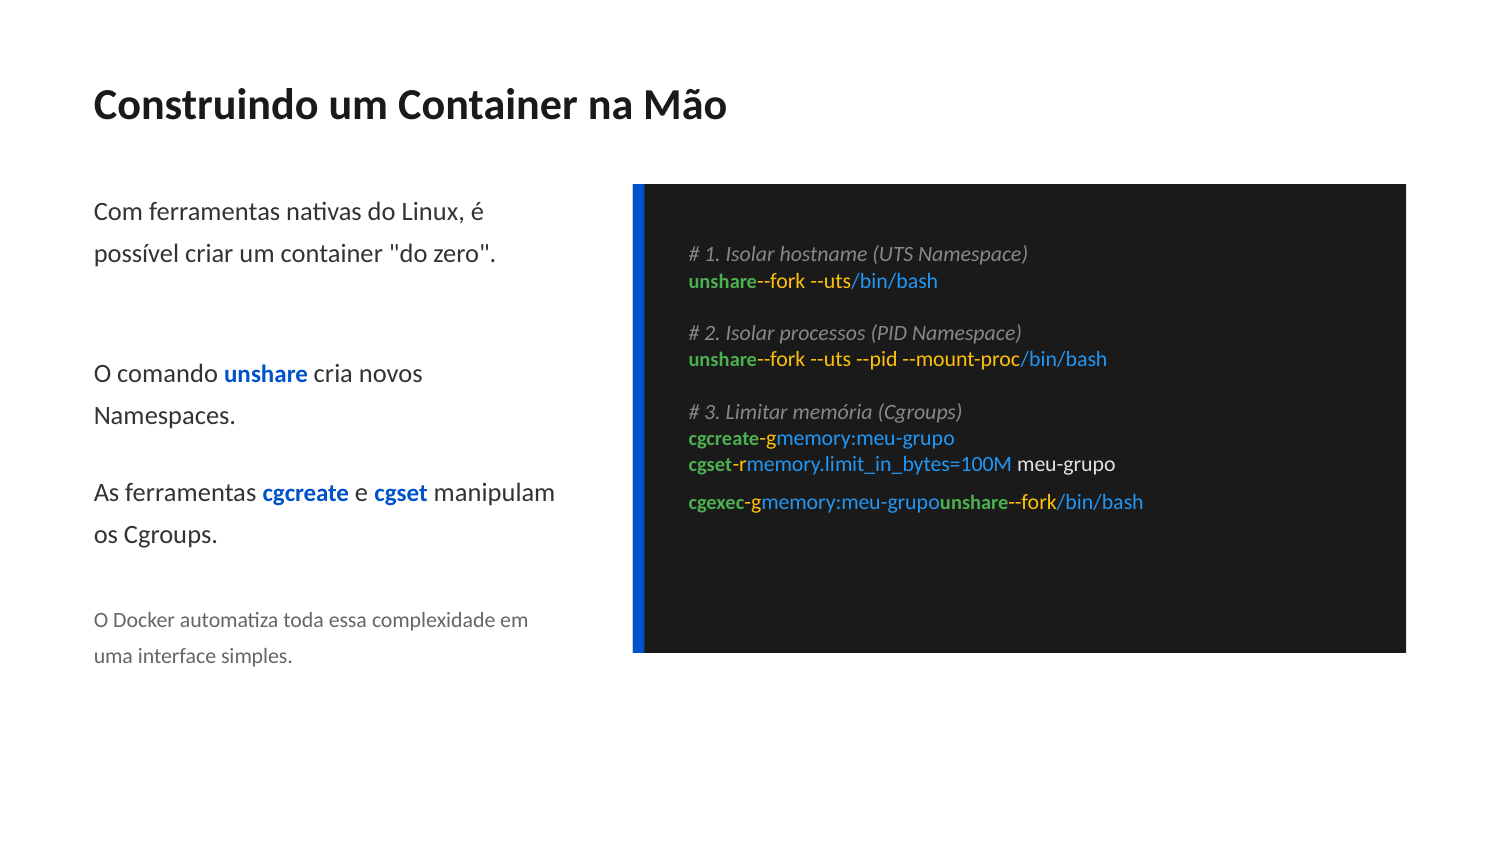

Construindo um Container na Mão
Com ferramentas nativas do Linux, é possível criar um container "do zero".
# 1. Isolar hostname (UTS Namespace)
unshare--fork --uts/bin/bash
# 2. Isolar processos (PID Namespace)
unshare--fork --uts --pid --mount-proc/bin/bash
# 3. Limitar memória (Cgroups)
cgcreate-gmemory:meu-grupo
cgset-rmemory.limit_in_bytes=100M meu-grupo
cgexec-gmemory:meu-grupounshare--fork/bin/bash
O comando unshare cria novos Namespaces.
As ferramentas cgcreate e cgset manipulam os Cgroups.
O Docker automatiza toda essa complexidade em uma interface simples.